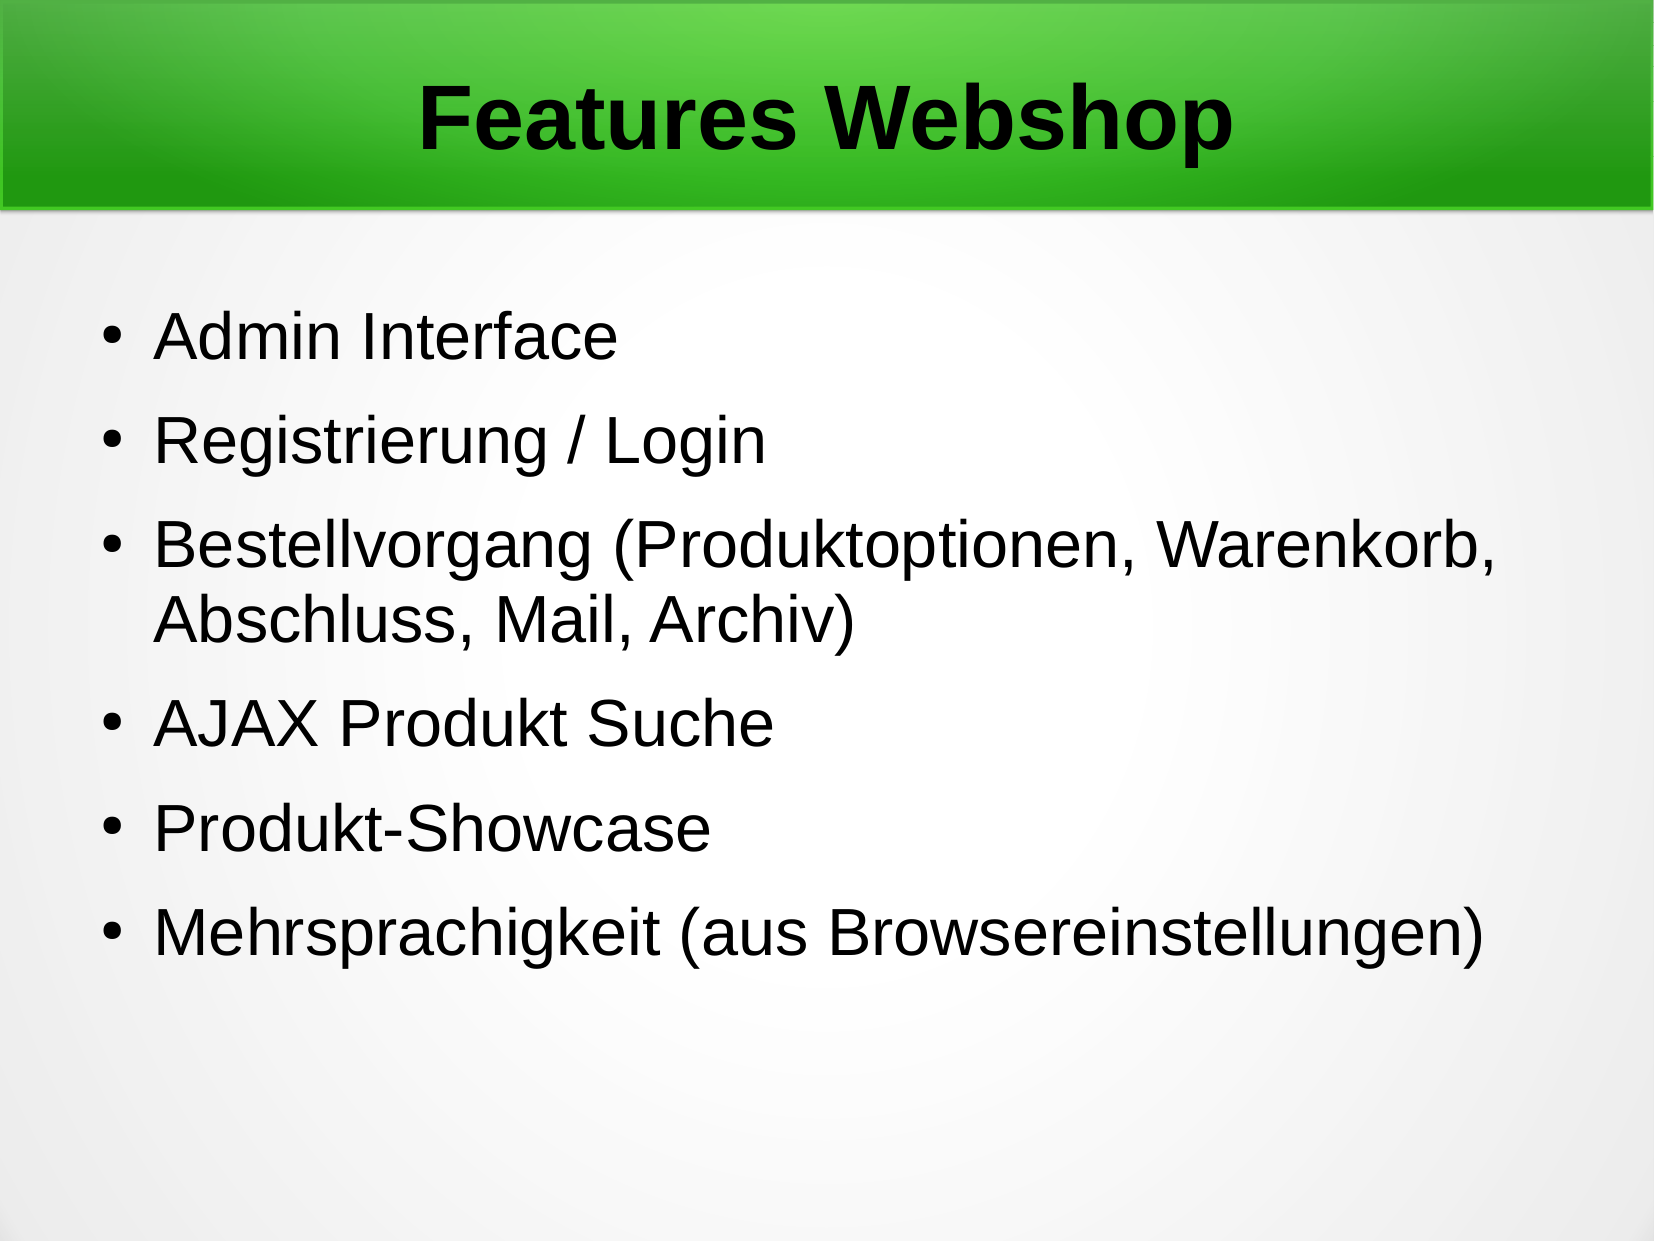

# Features Webshop
Admin Interface
Registrierung / Login
Bestellvorgang (Produktoptionen, Warenkorb, Abschluss, Mail, Archiv)
AJAX Produkt Suche
Produkt-Showcase
Mehrsprachigkeit (aus Browsereinstellungen)